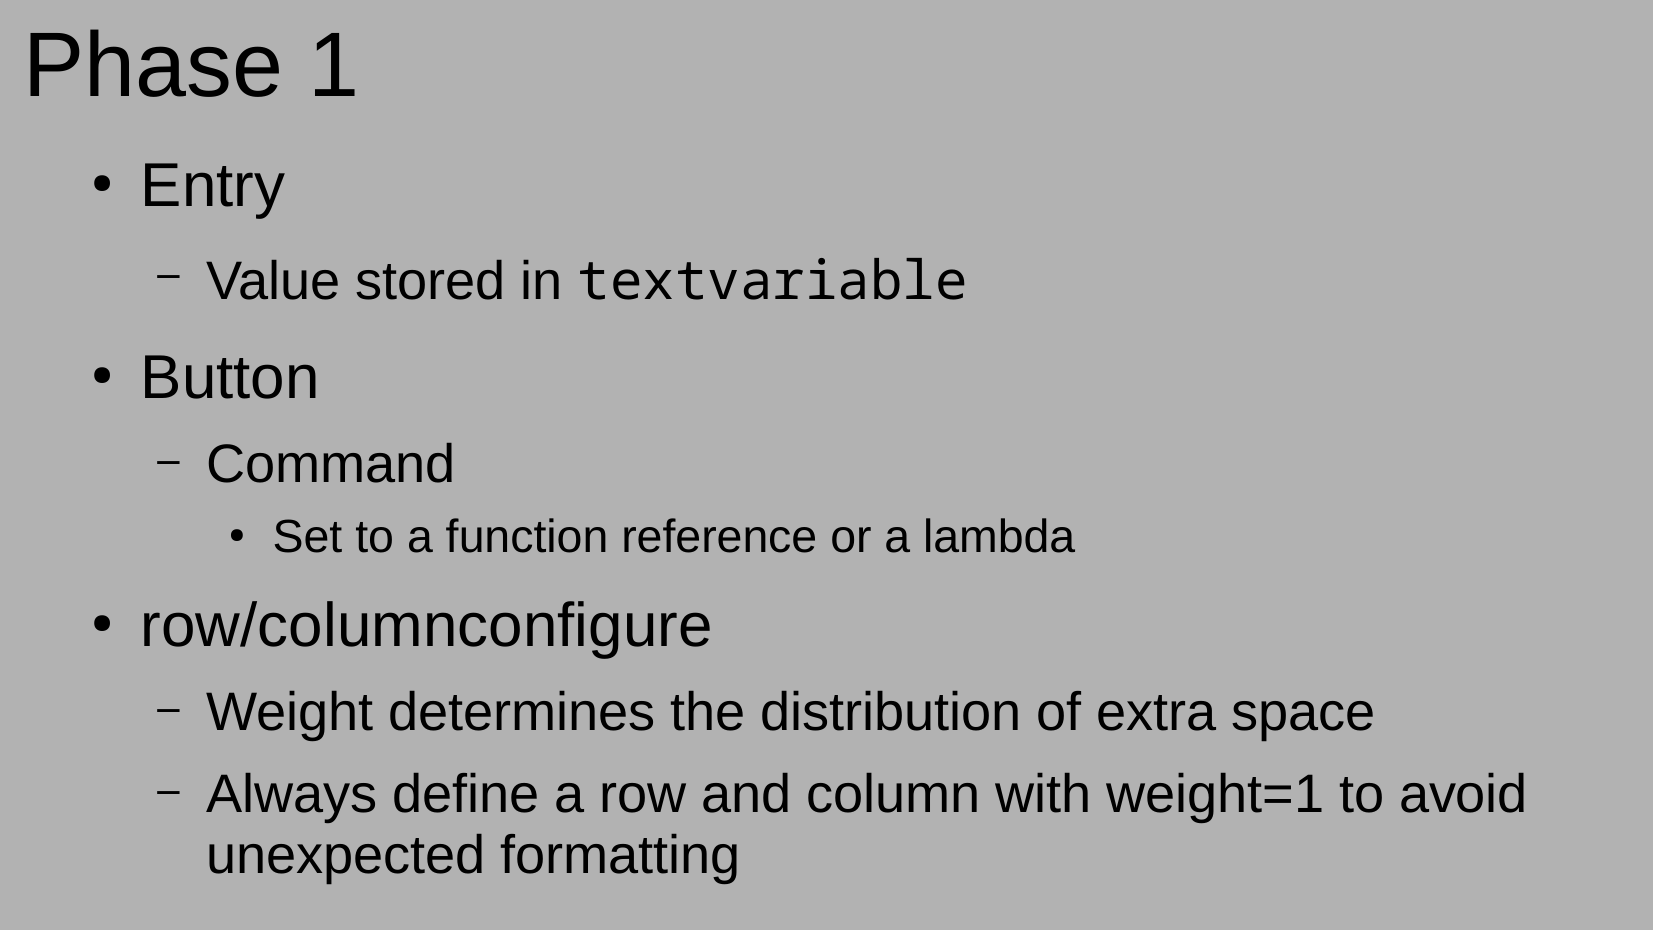

# Phase 1
Entry
Value stored in textvariable
Button
Command
Set to a function reference or a lambda
row/columnconfigure
Weight determines the distribution of extra space
Always define a row and column with weight=1 to avoid unexpected formatting